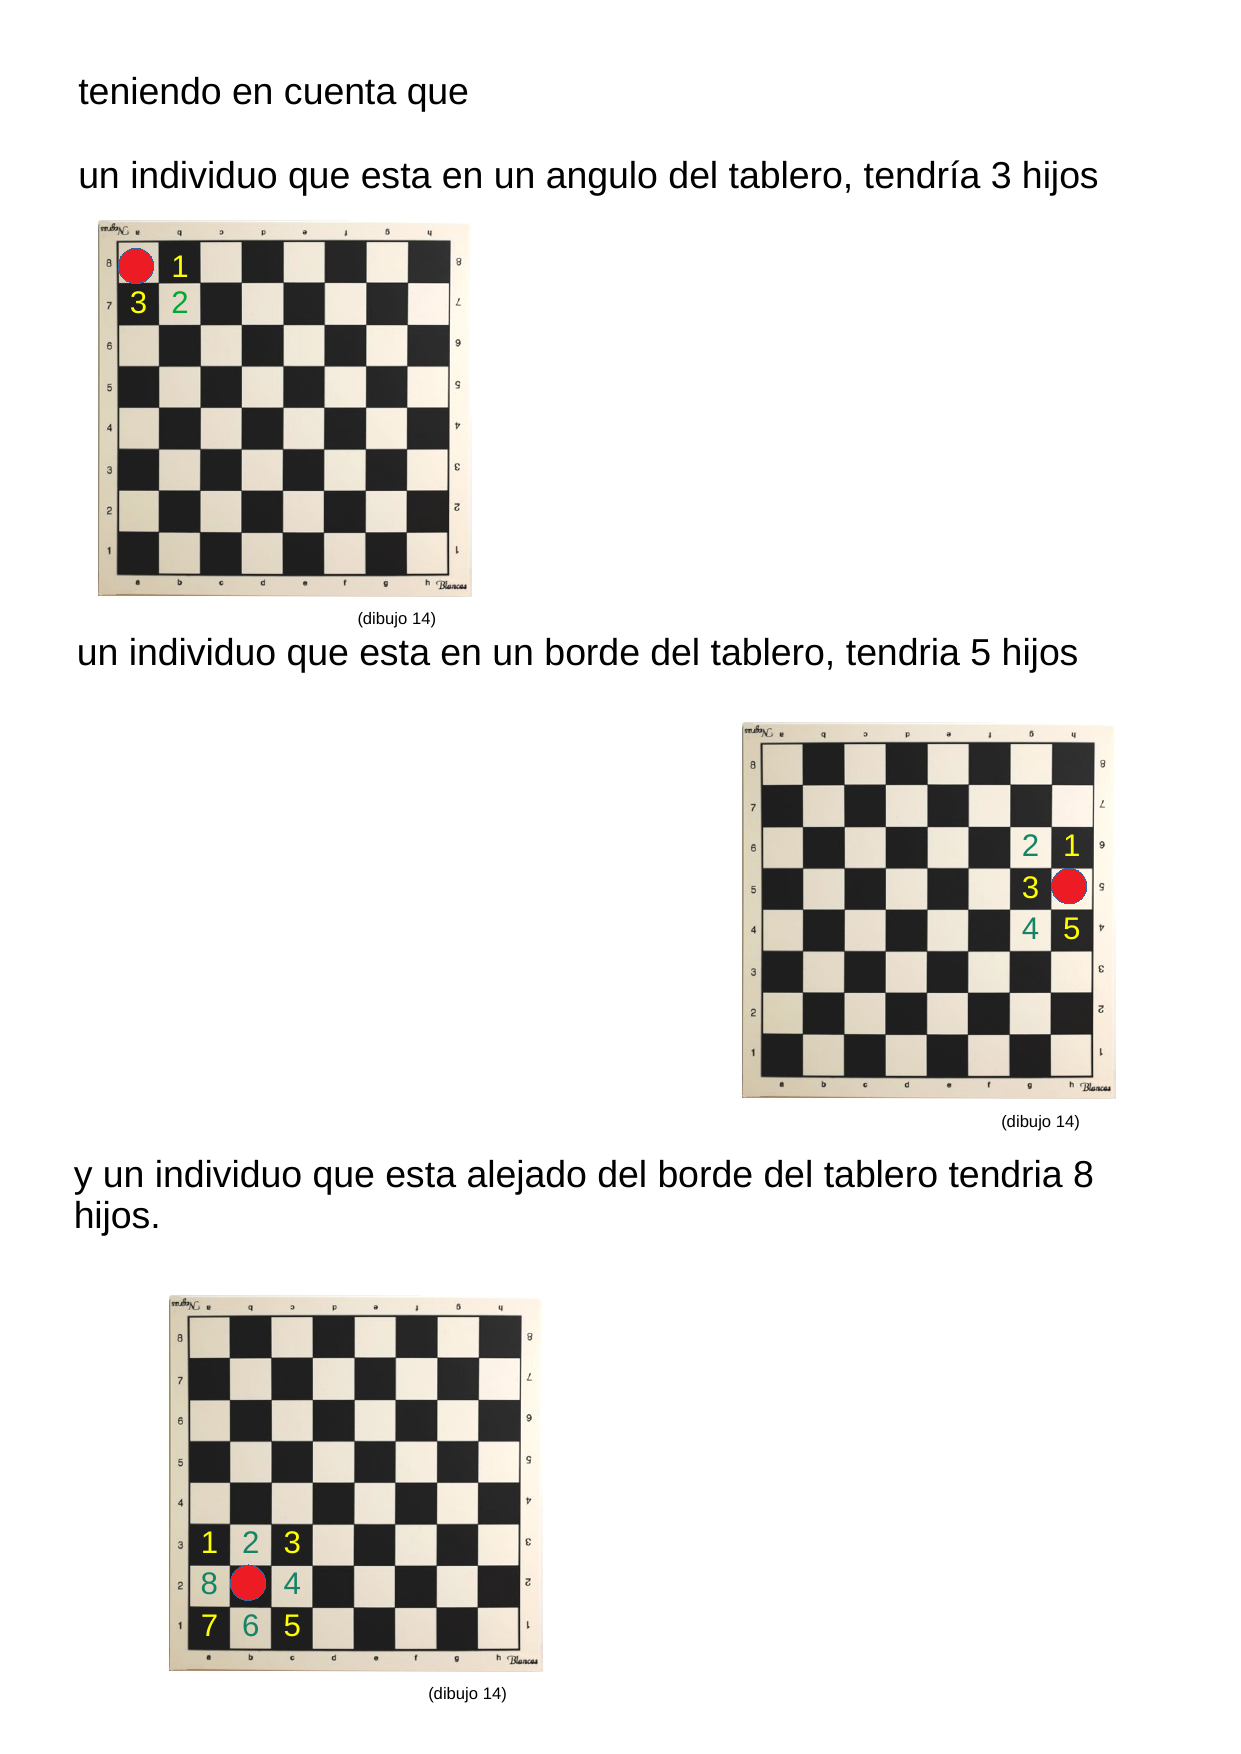

teniendo en cuenta que
un individuo que esta en un angulo del tablero, tendría 3 hijos
1
3
2
un individuo que esta en un borde del tablero, tendria 5 hijos
(dibujo 14)
1
2
3
4
5
(dibujo 14)
y un individuo que esta alejado del borde del tablero tendria 8 hijos.
3
1
2
8
4
6
7
5
(dibujo 14)